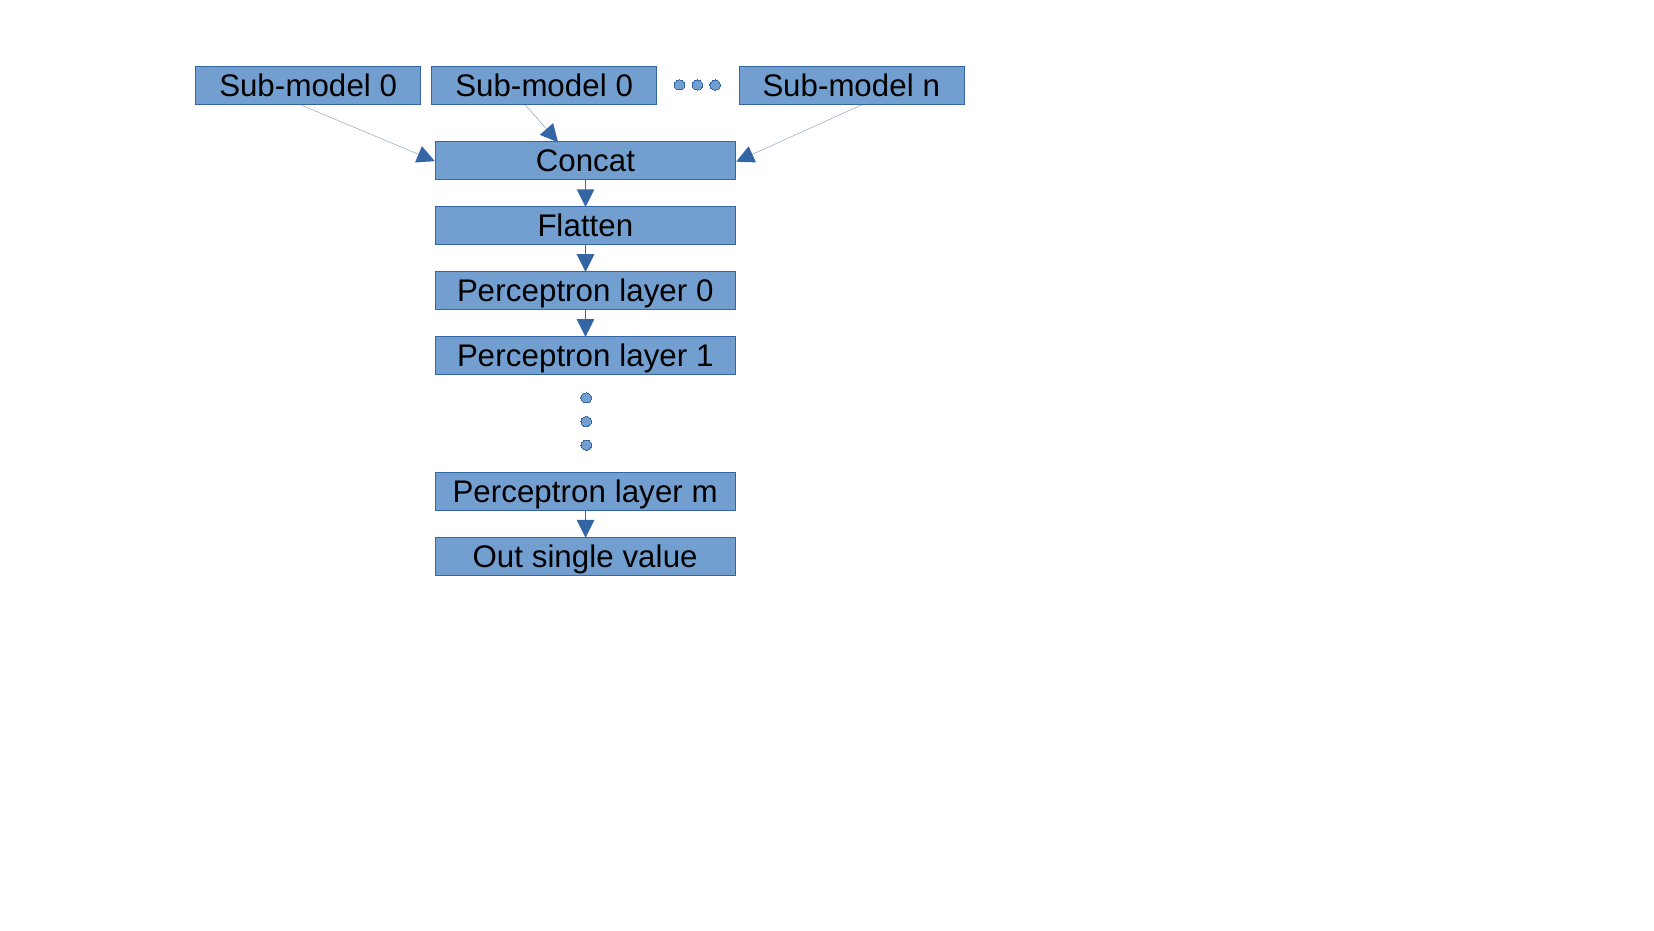

Sub-model 0
Sub-model 0
Sub-model n
Concat
Flatten
Perceptron layer 0
Perceptron layer 1
Perceptron layer m
Out single value